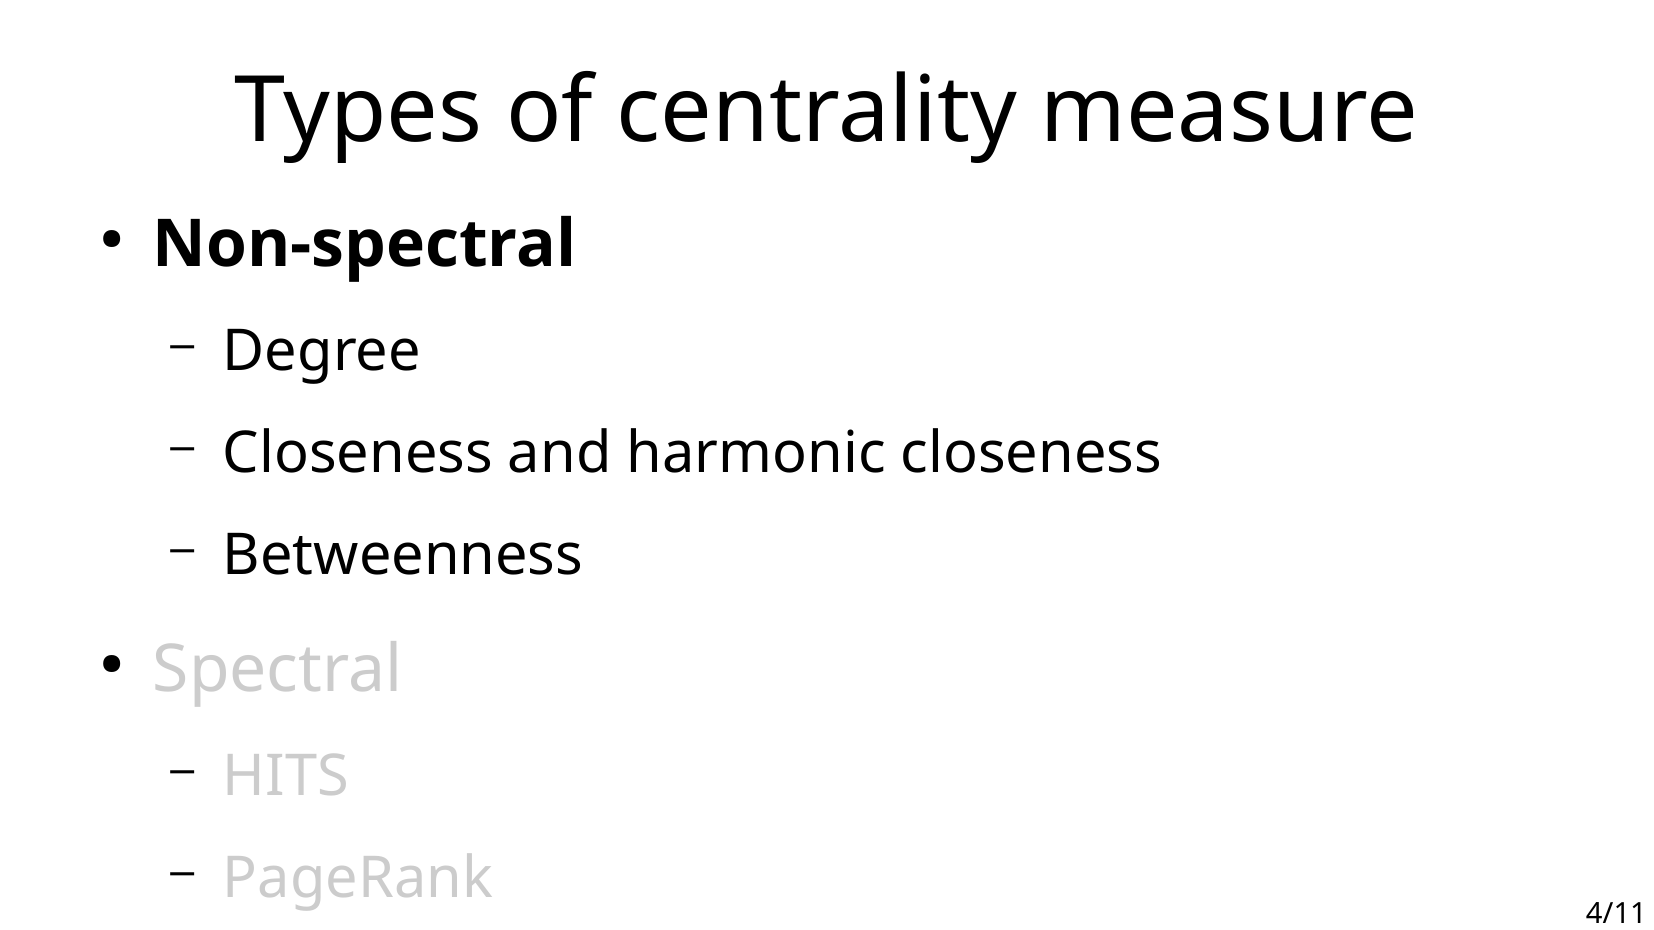

# Types of centrality measure
Non-spectral
Degree
Closeness and harmonic closeness
Betweenness
Spectral
HITS
PageRank
4